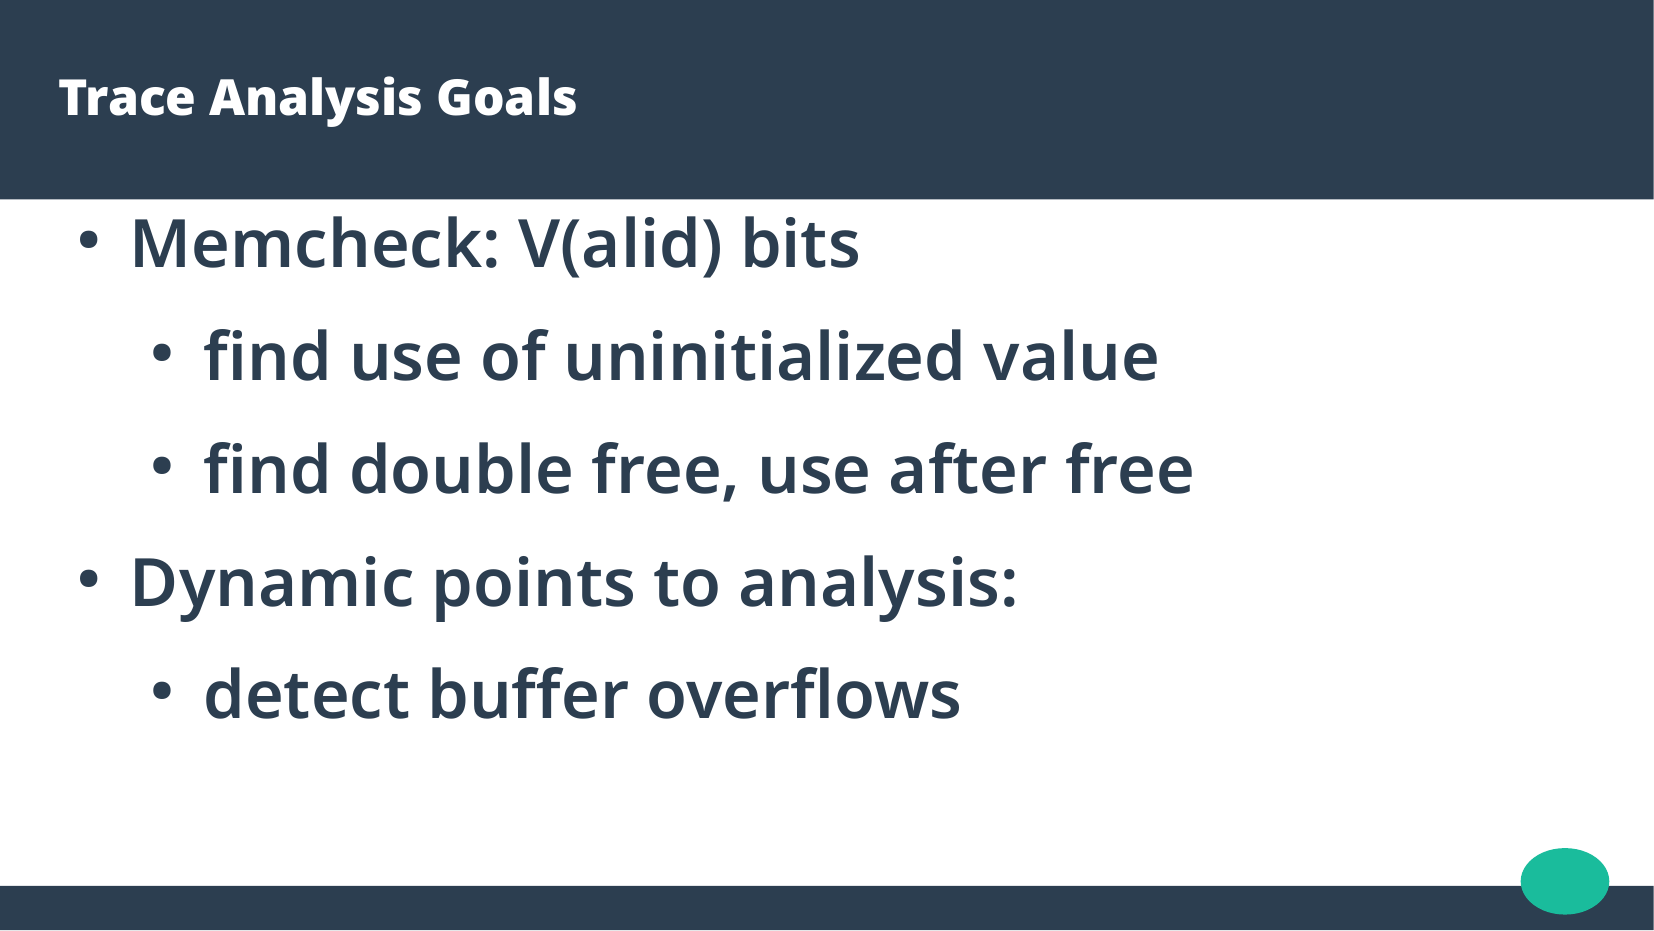

# Trace Analysis Goals
Memcheck: V(alid) bits
find use of uninitialized value
find double free, use after free
Dynamic points to analysis:
detect buffer overflows